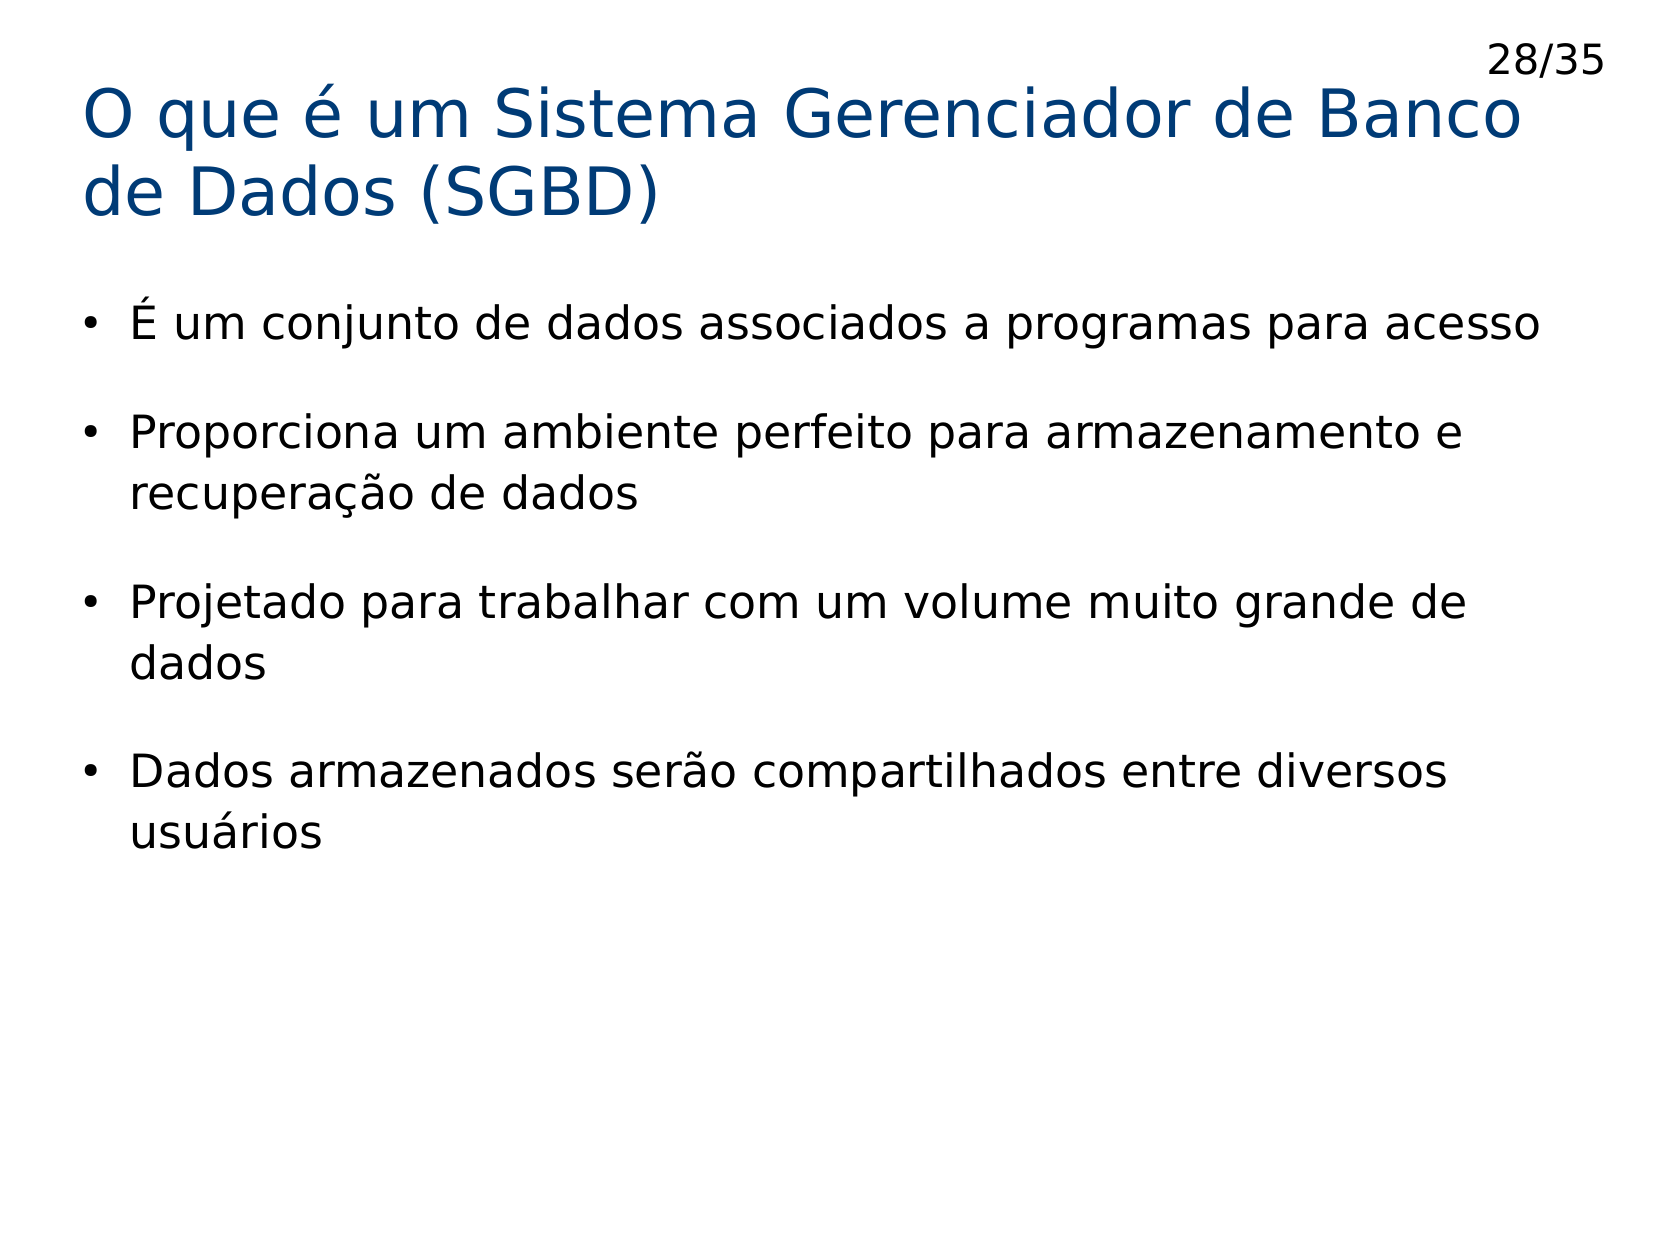

28
# O que é um Sistema Gerenciador de Banco de Dados (SGBD)
É um conjunto de dados associados a programas para acesso
Proporciona um ambiente perfeito para armazenamento e recuperação de dados
Projetado para trabalhar com um volume muito grande de dados
Dados armazenados serão compartilhados entre diversos usuários